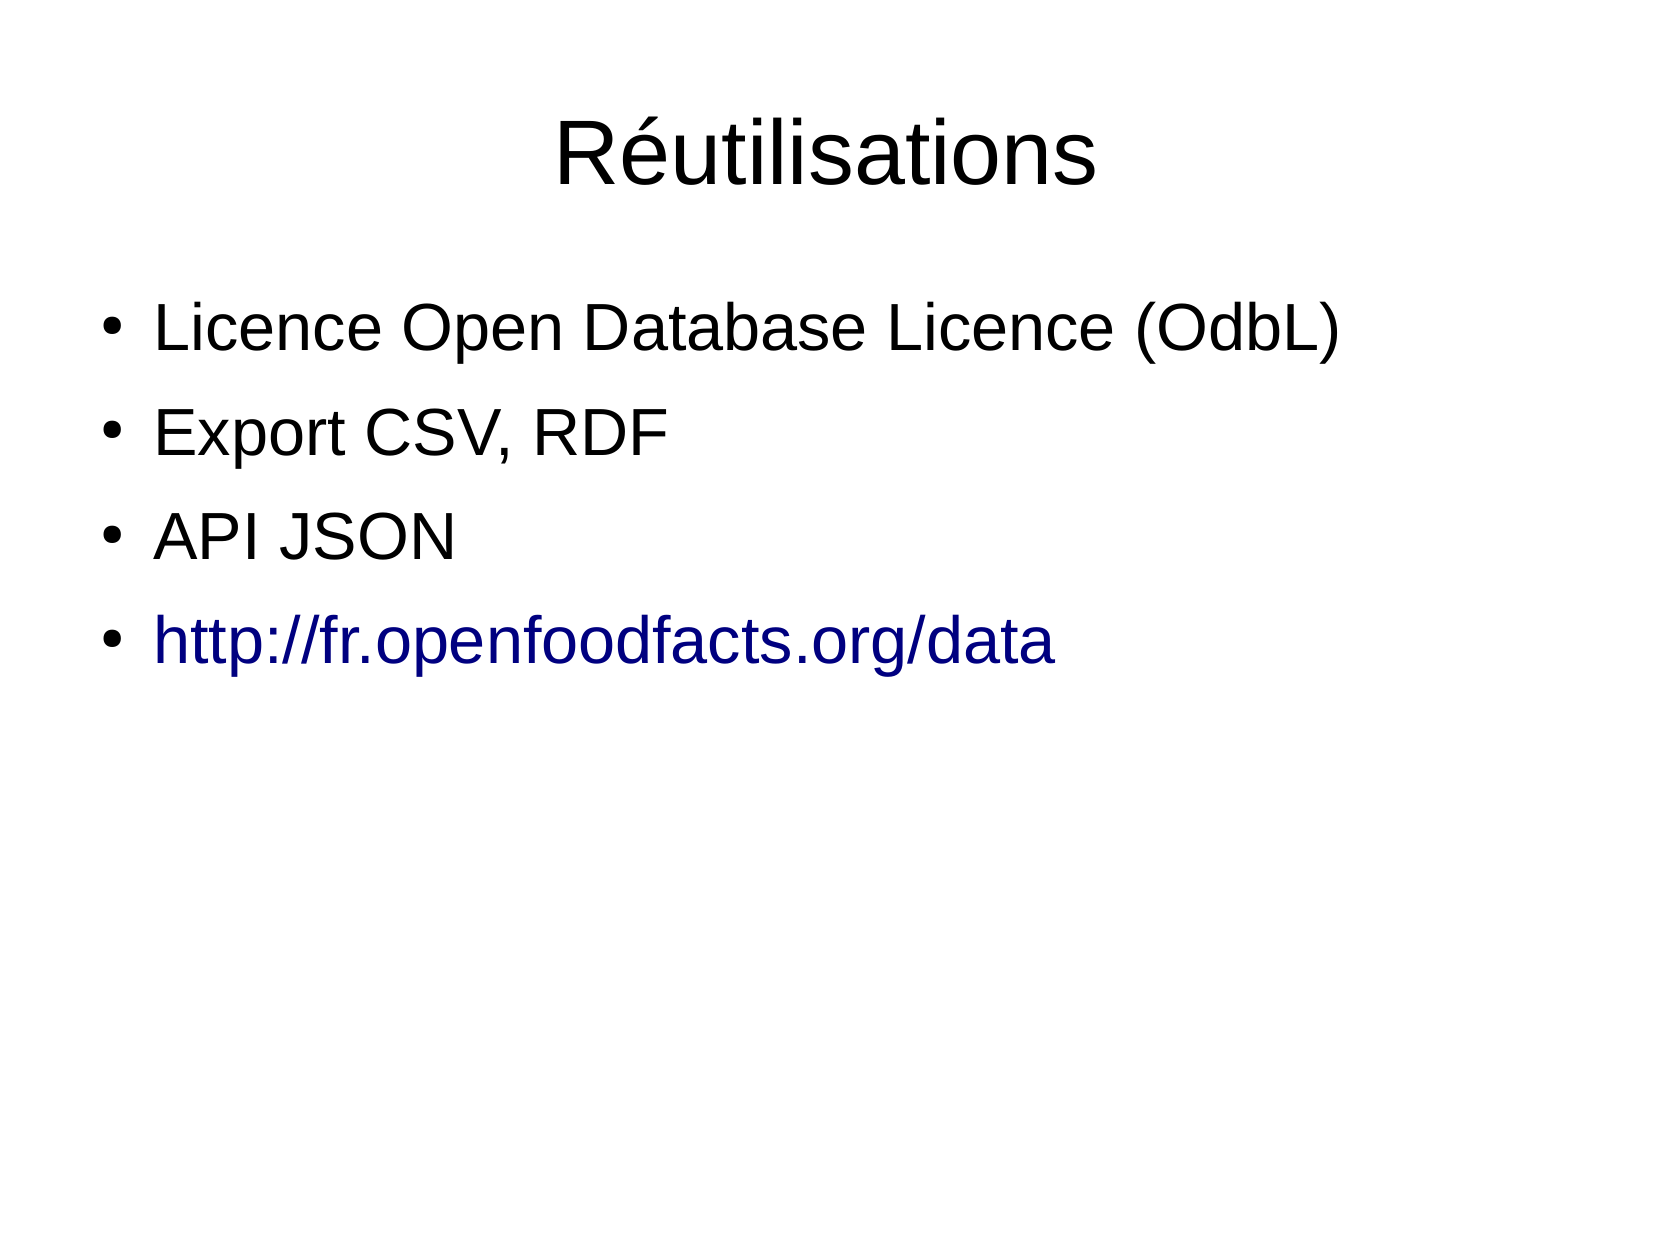

# Réutilisations
Licence Open Database Licence (OdbL)
Export CSV, RDF
API JSON
http://fr.openfoodfacts.org/data